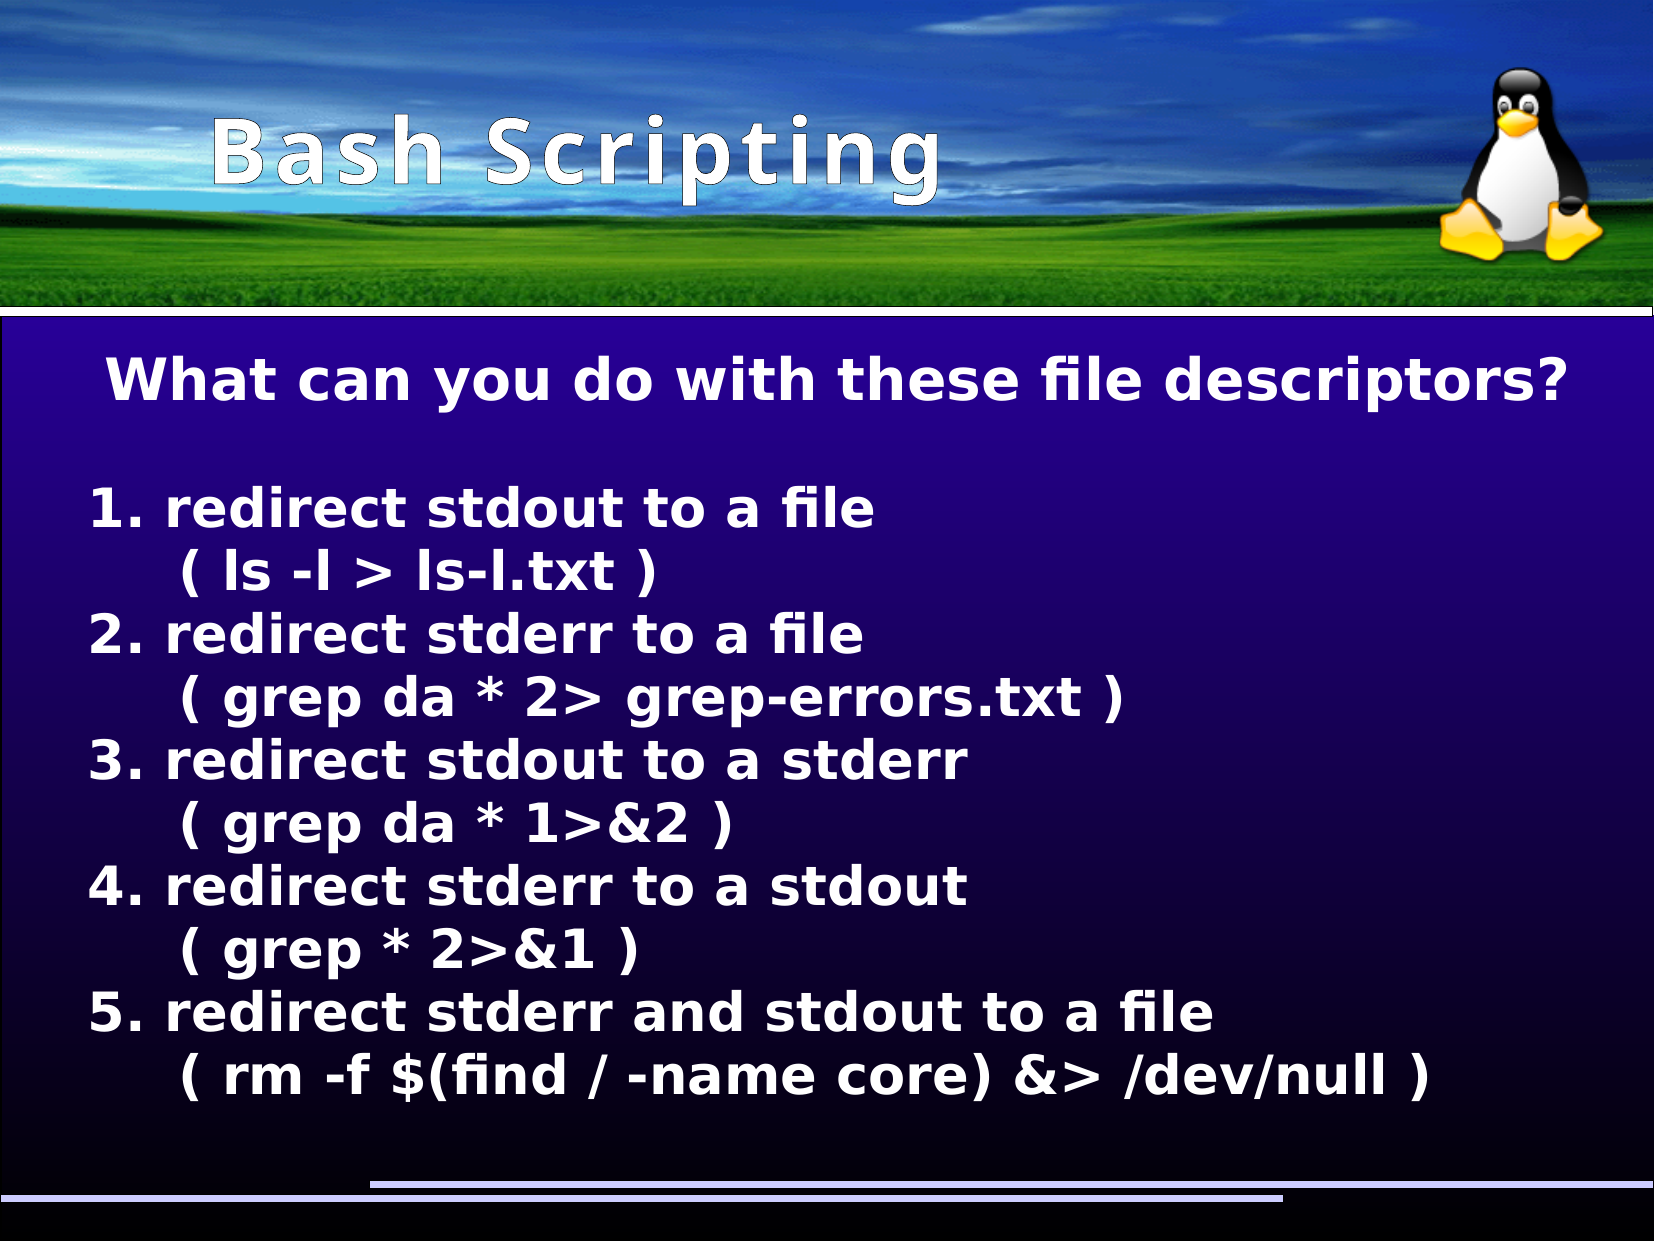

# Bash Scripting
	What can you do with these file descriptors?
 1. redirect stdout to a file
		( ls -l > ls-l.txt )
 2. redirect stderr to a file
		( grep da * 2> grep-errors.txt )
 3. redirect stdout to a stderr
		( grep da * 1>&2 )
 4. redirect stderr to a stdout
		( grep * 2>&1 )
 5. redirect stderr and stdout to a file
		( rm -f $(find / -name core) &> /dev/null )